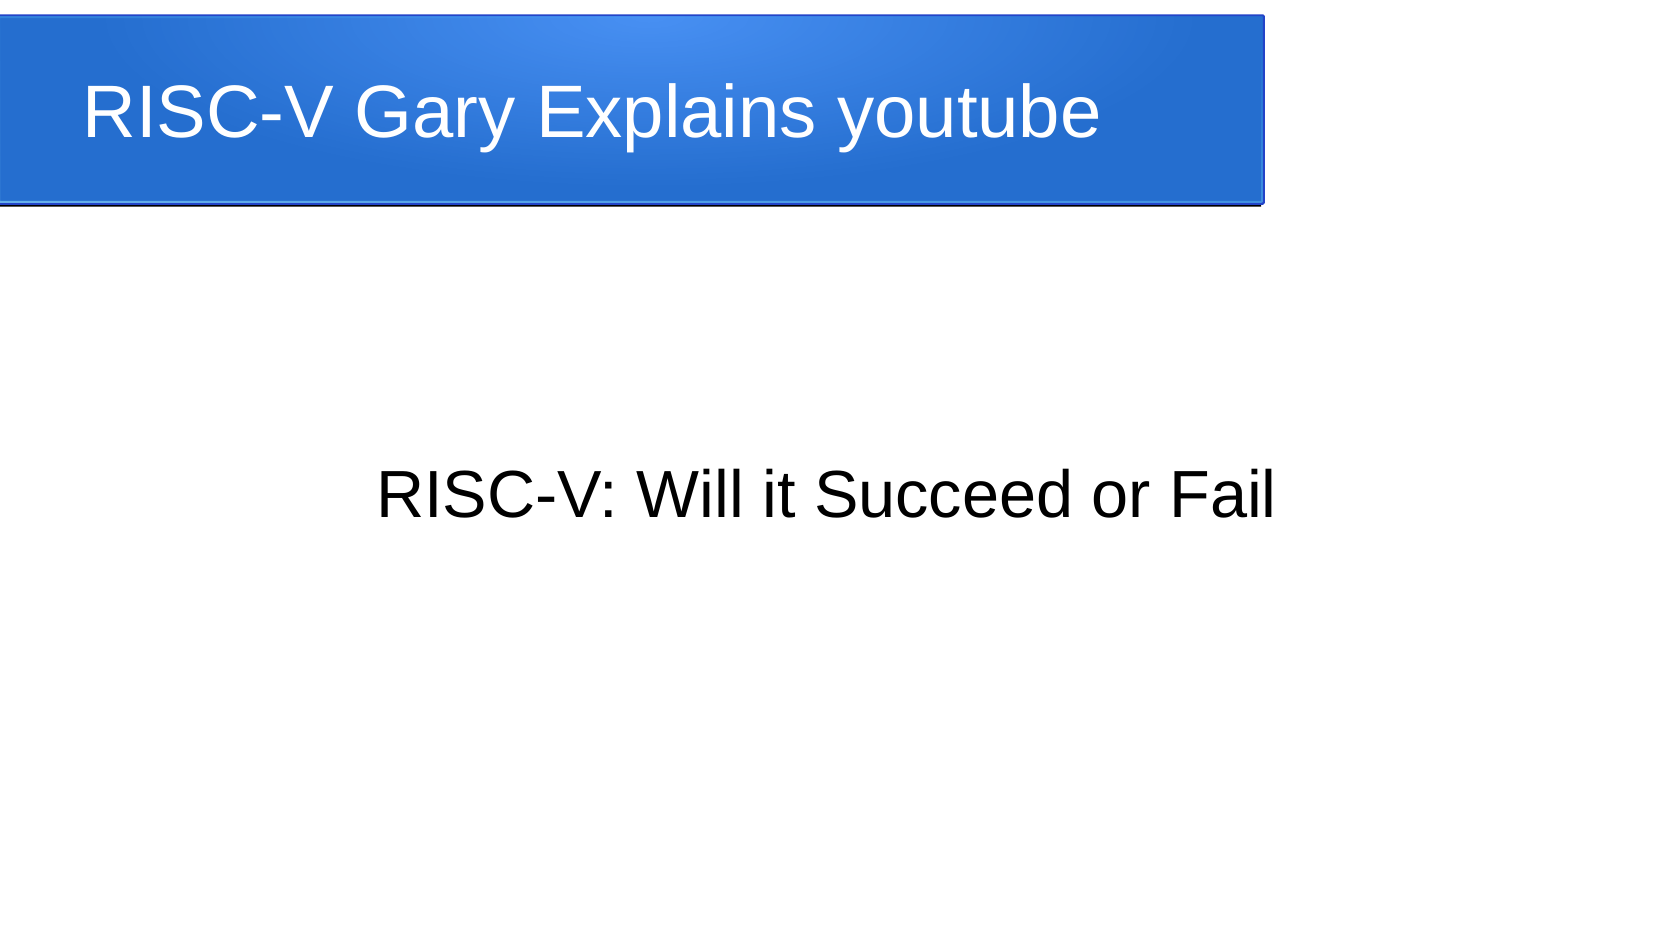

# RISC-V Gary Explains youtube
RISC-V: Will it Succeed or Fail